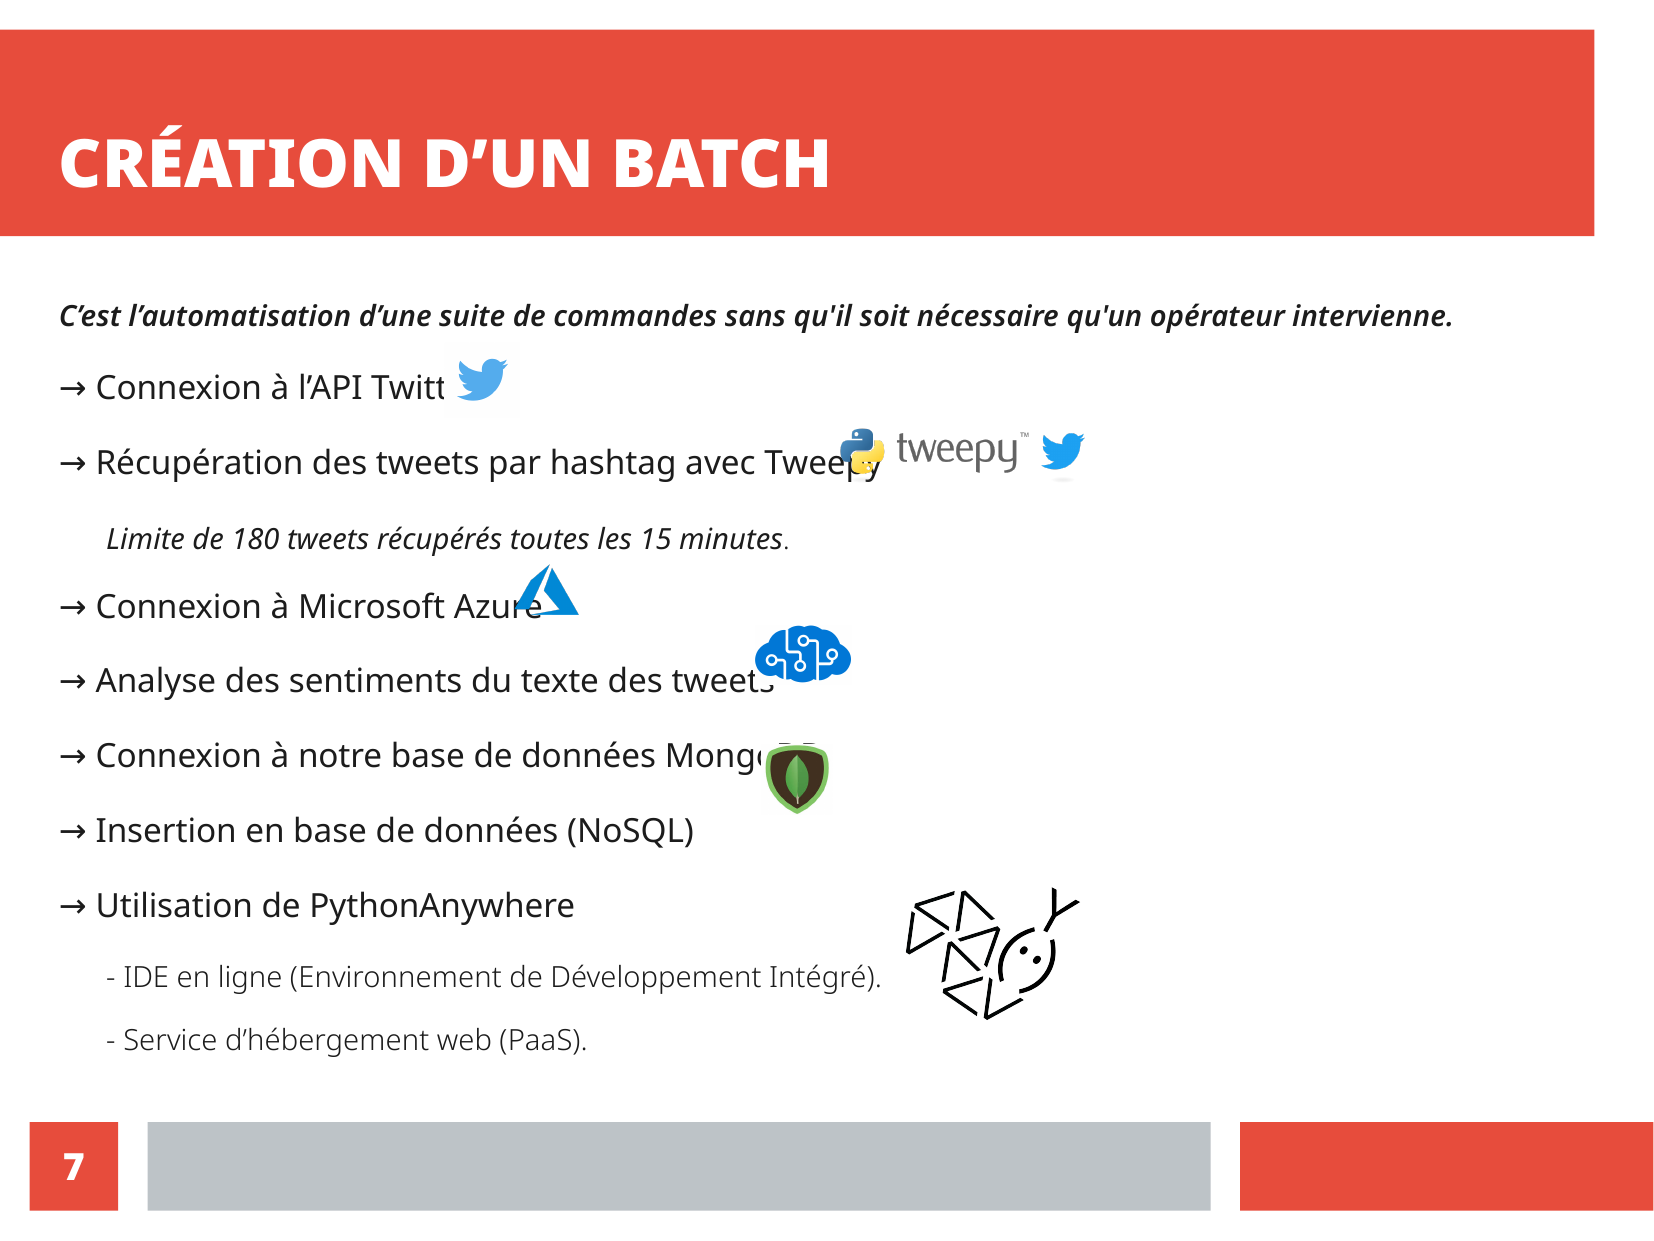

# CRÉATION D’UN BATCH
C’est l’automatisation d’une suite de commandes sans qu'il soit nécessaire qu'un opérateur intervienne.
→ Connexion à l’API Twitter
→ Récupération des tweets par hashtag avec Tweepy
Limite de 180 tweets récupérés toutes les 15 minutes.
→ Connexion à Microsoft Azure
→ Analyse des sentiments du texte des tweets
→ Connexion à notre base de données MongoDB
→ Insertion en base de données (NoSQL)
→ Utilisation de PythonAnywhere
- IDE en ligne (Environnement de Développement Intégré).
- Service d’hébergement web (PaaS).
7